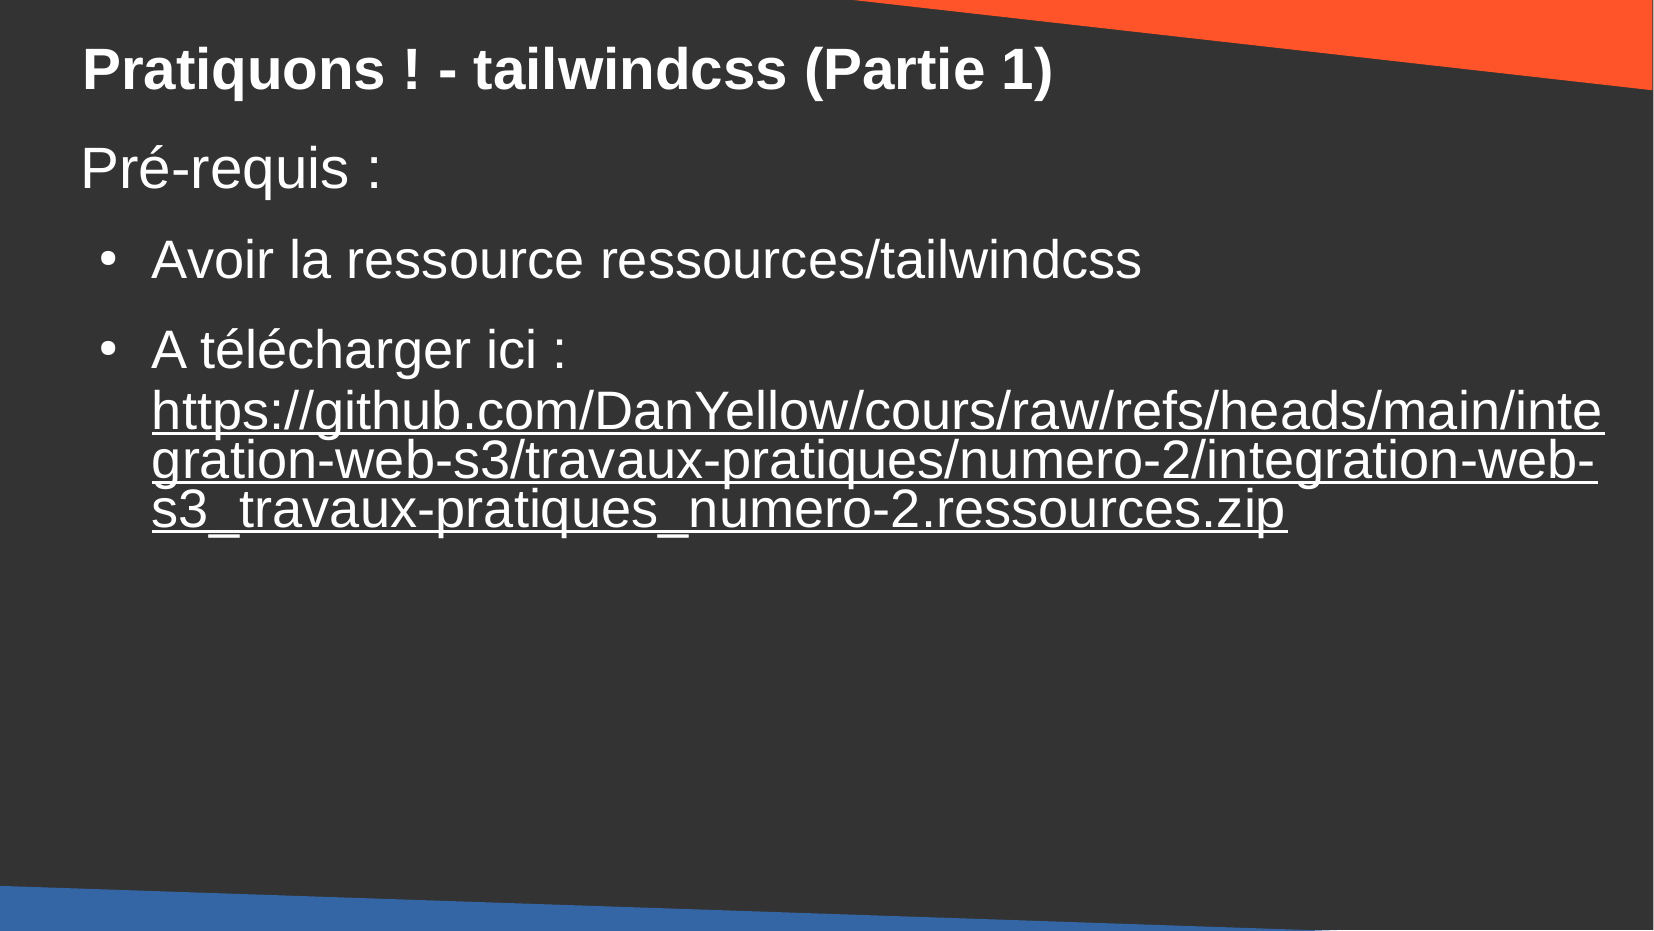

# Pratiquons ! - tailwindcss (Partie 1)
Pré-requis :
Avoir la ressource ressources/tailwindcss
A télécharger ici : https://github.com/DanYellow/cours/raw/refs/heads/main/integration-web-s3/travaux-pratiques/numero-2/integration-web-s3_travaux-pratiques_numero-2.ressources.zip